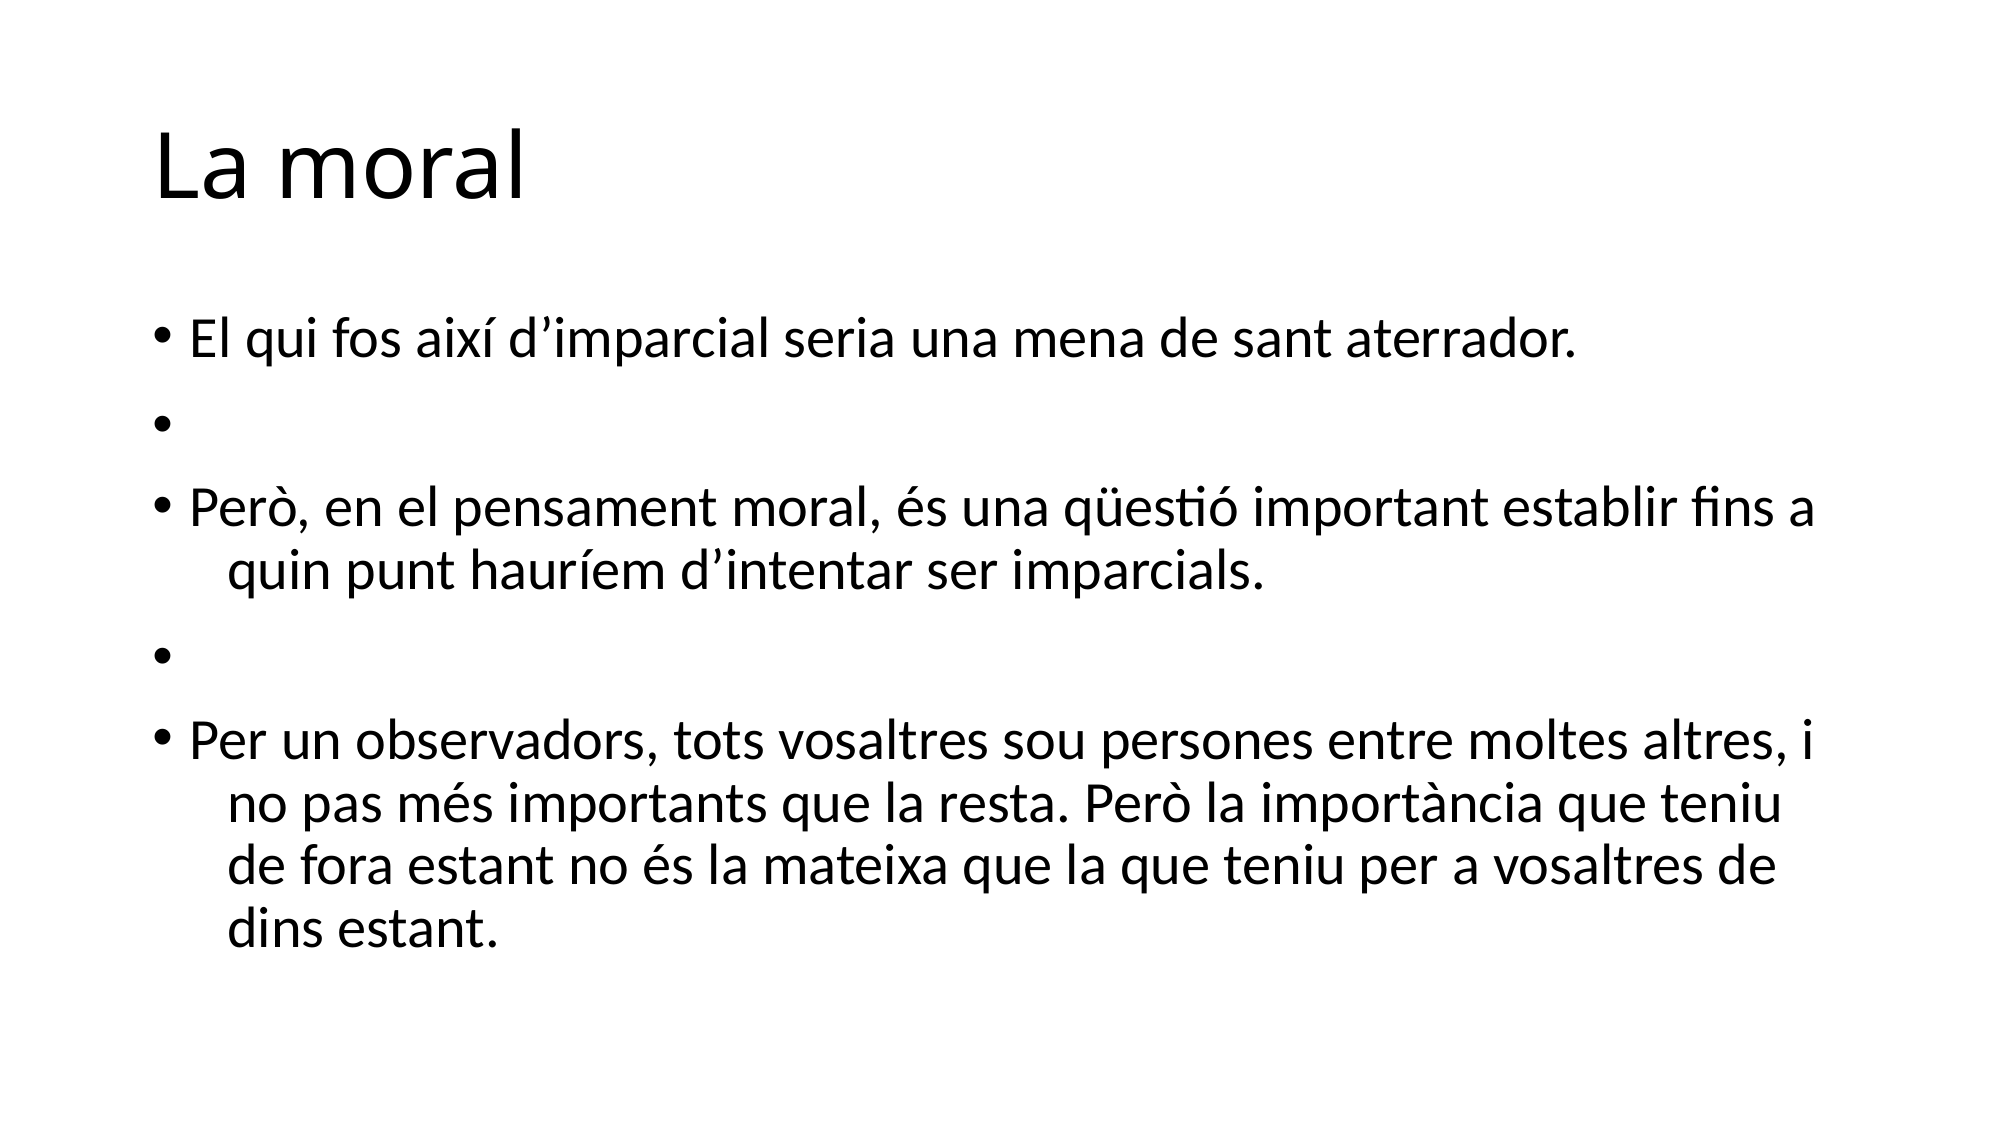

# La moral
El qui fos així d’imparcial seria una mena de sant aterrador.
Però, en el pensament moral, és una qüestió important establir fins a quin punt hauríem d’intentar ser imparcials.
Per un observadors, tots vosaltres sou persones entre moltes altres, i no pas més importants que la resta. Però la importància que teniu de fora estant no és la mateixa que la que teniu per a vosaltres de dins estant.